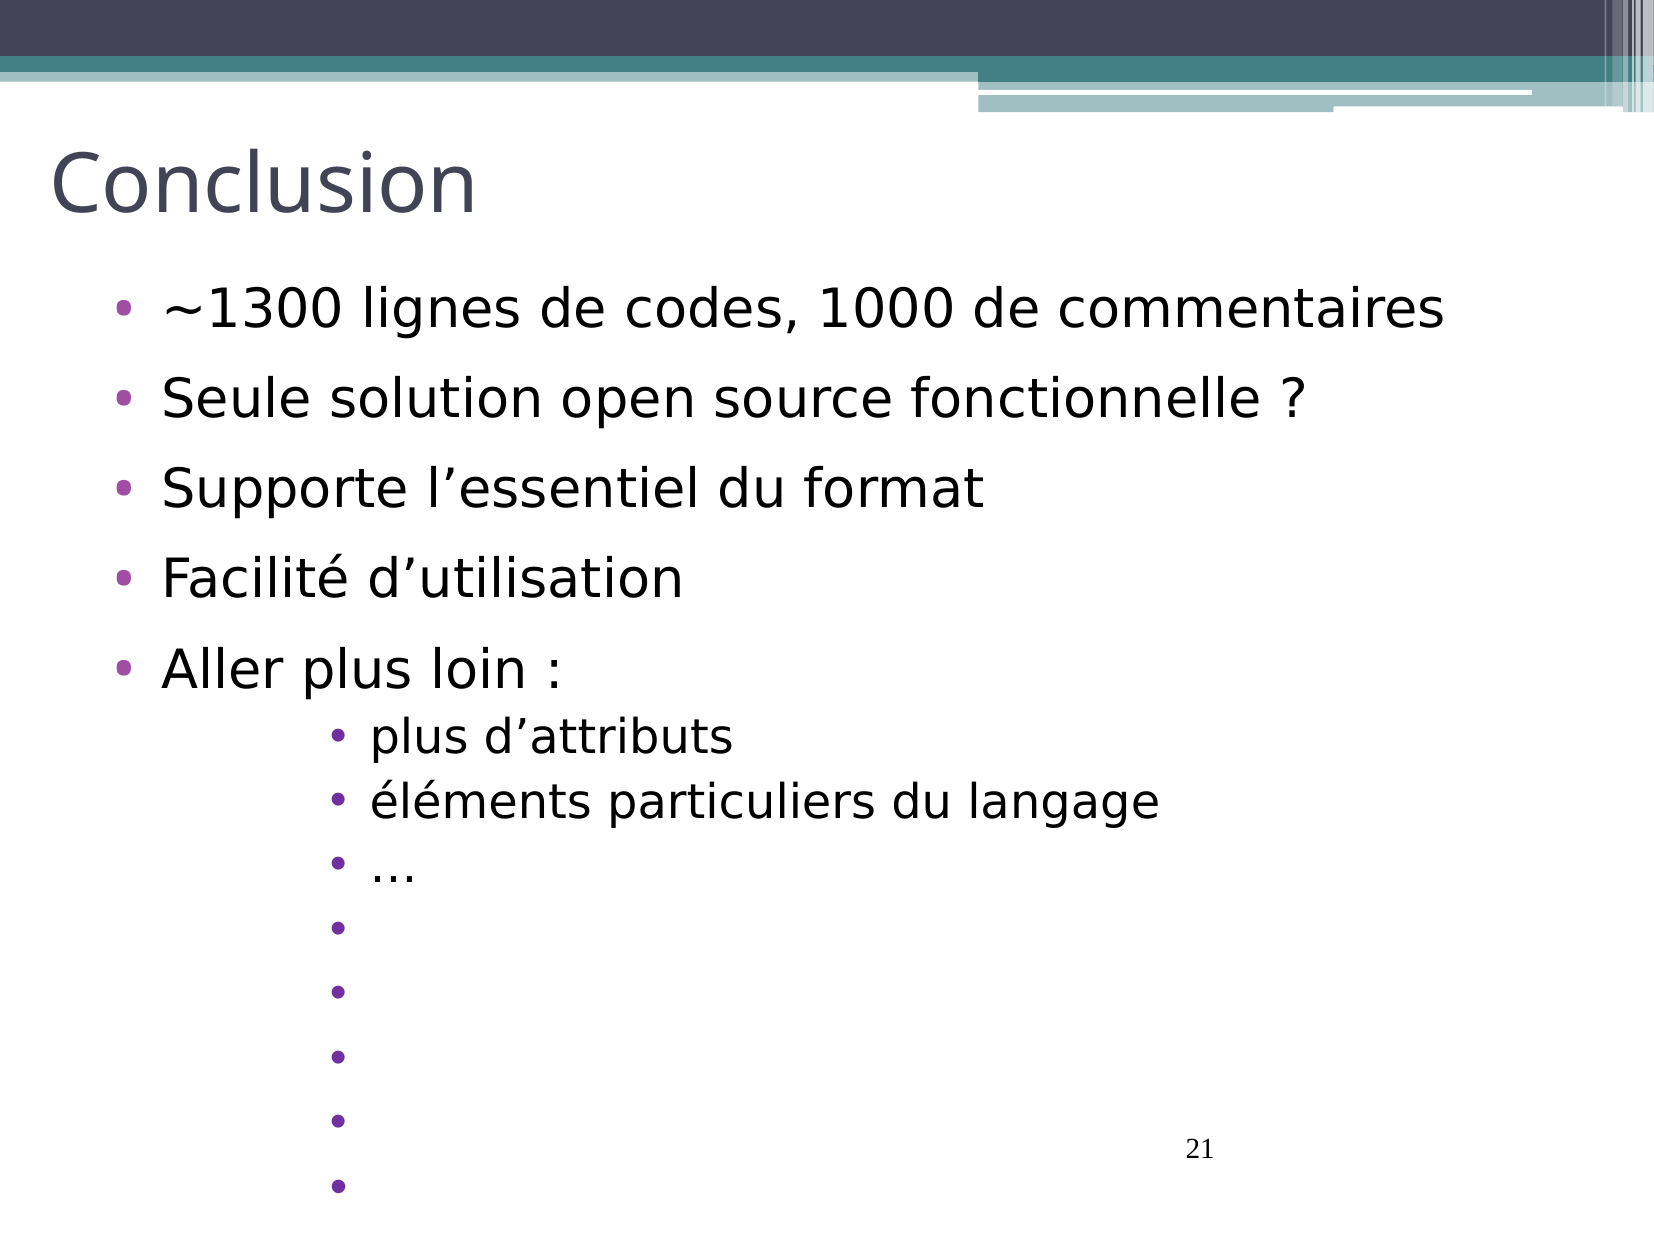

# Conclusion
~1300 lignes de codes, 1000 de commentaires
Seule solution open source fonctionnelle ?
Supporte l’essentiel du format
Facilité d’utilisation
Aller plus loin :
plus d’attributs
éléments particuliers du langage
…